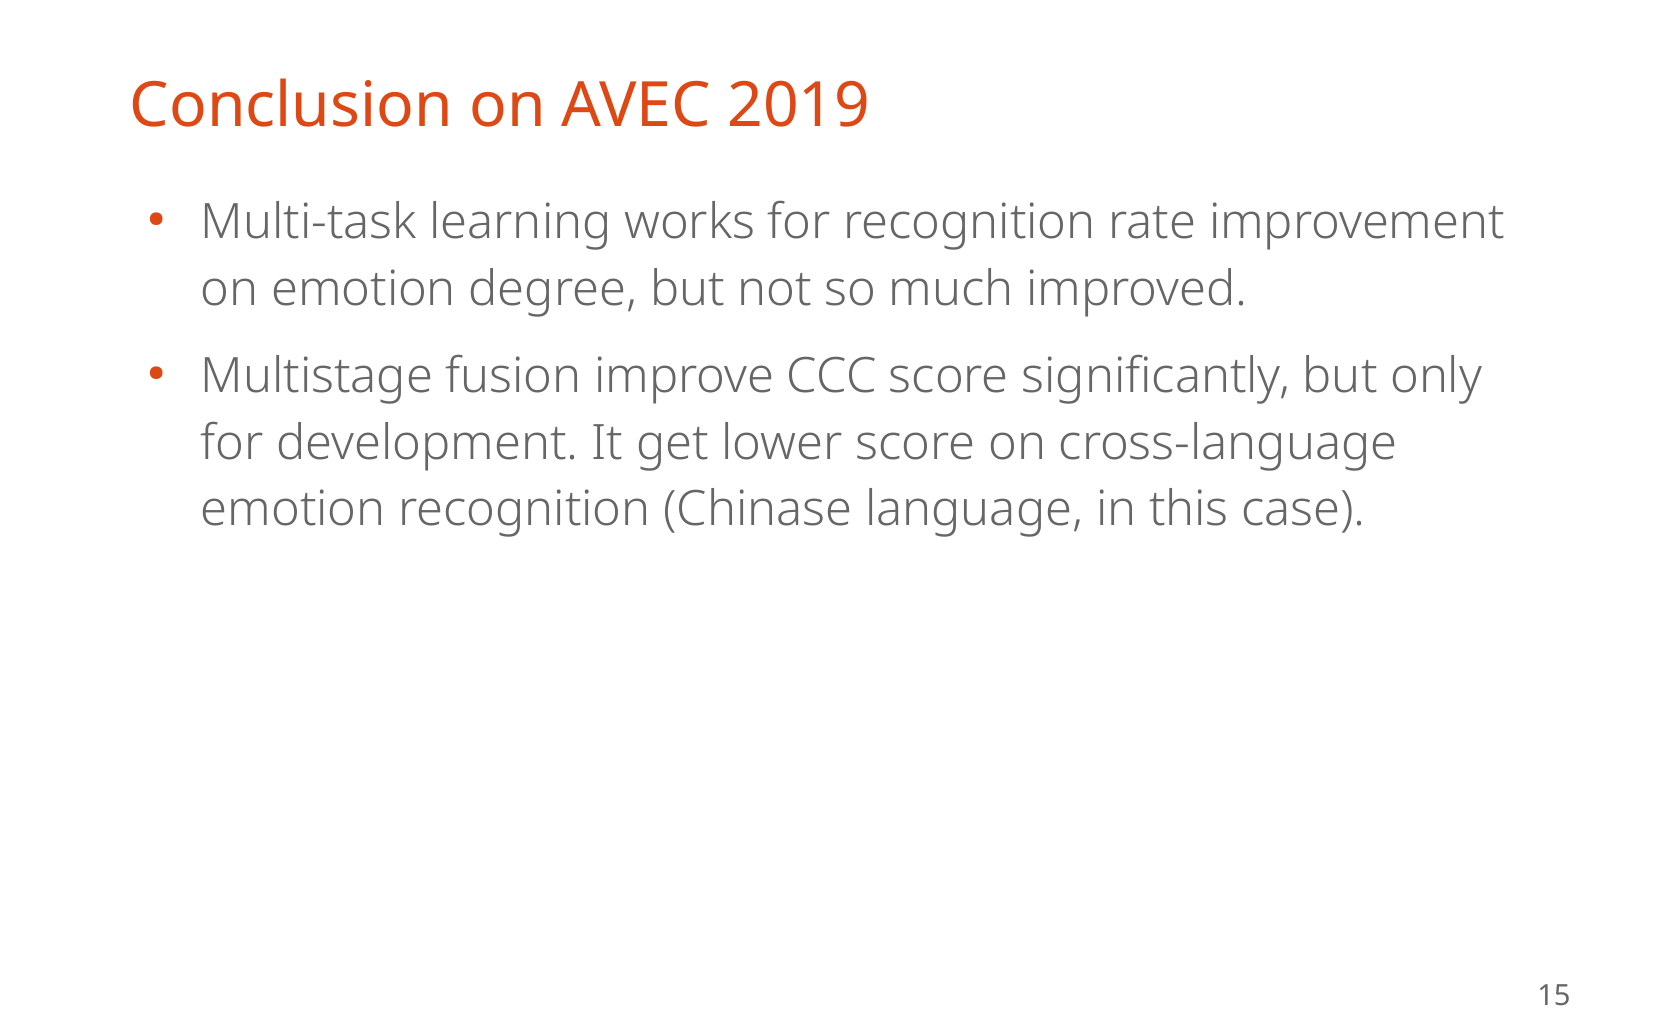

# Conclusion on AVEC 2019
Multi-task learning works for recognition rate improvement on emotion degree, but not so much improved.
Multistage fusion improve CCC score significantly, but only for development. It get lower score on cross-language emotion recognition (Chinase language, in this case).
15